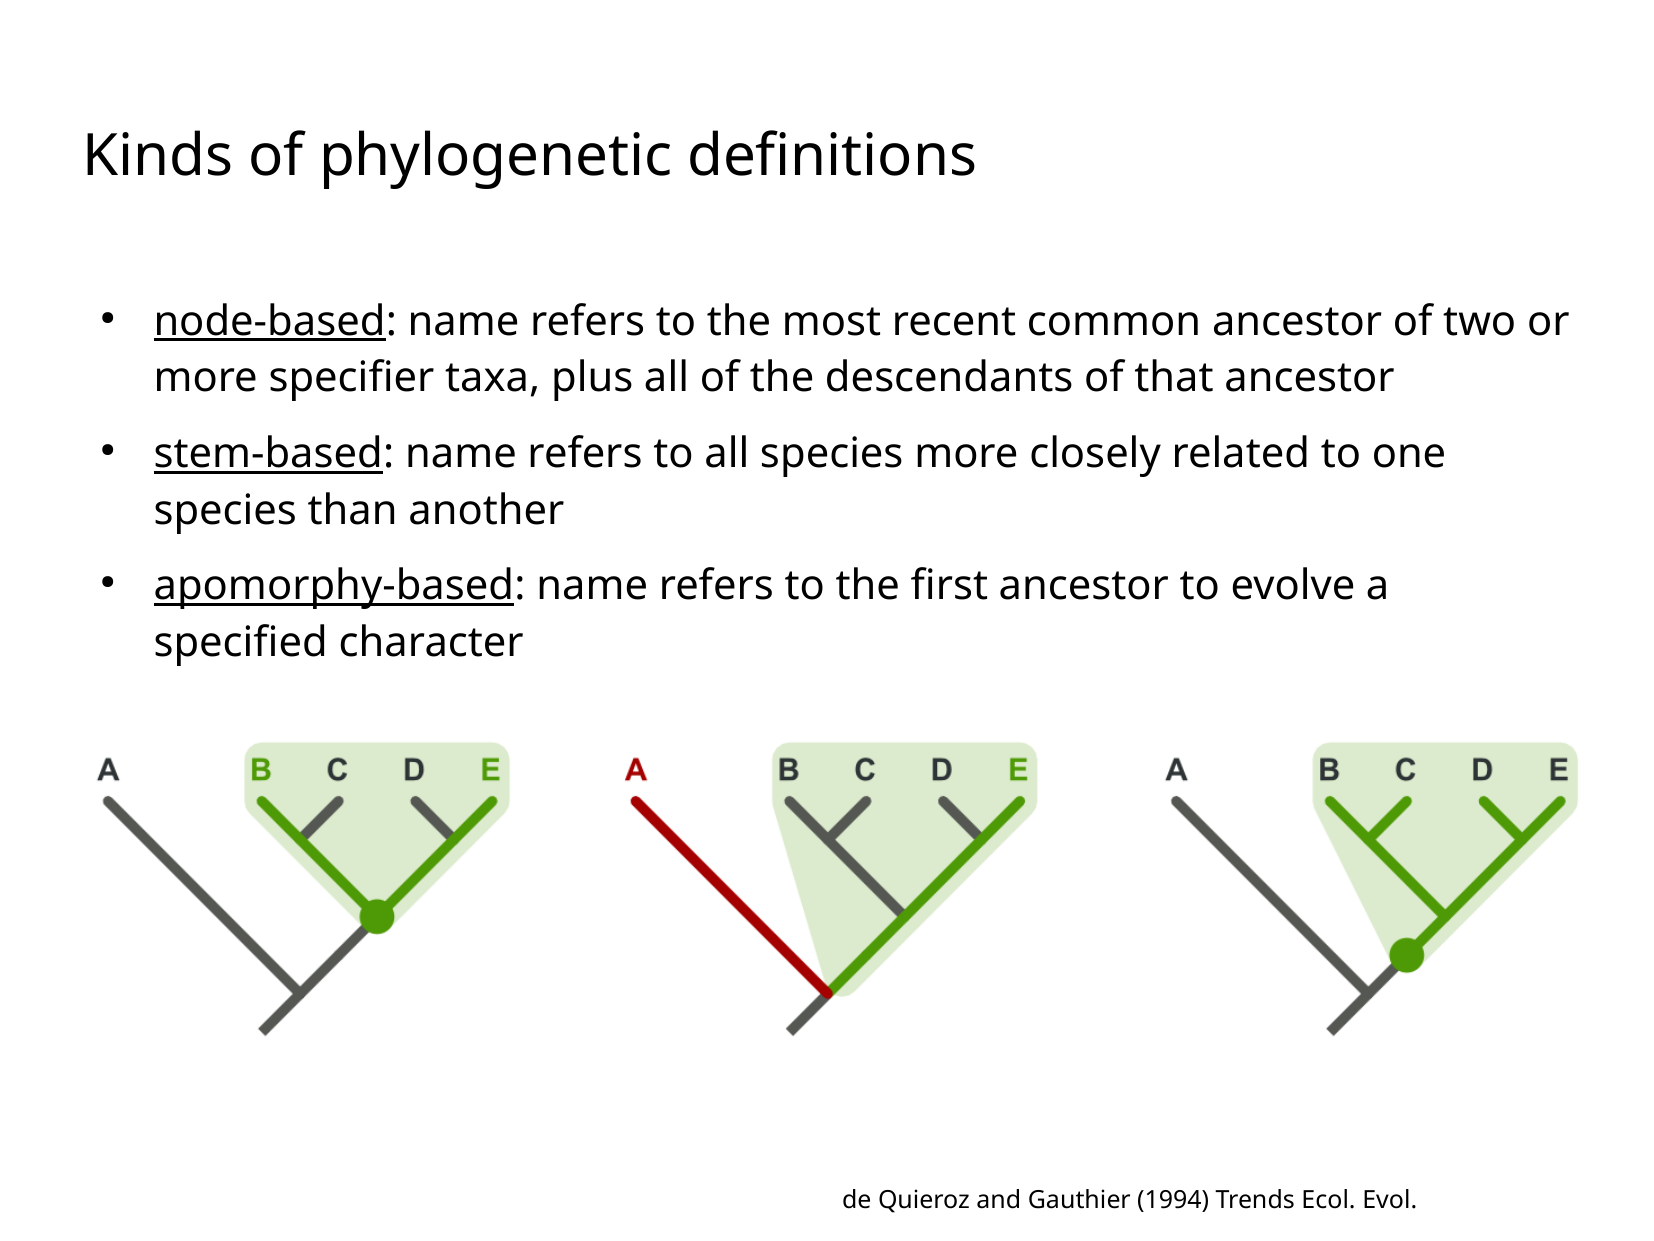

# Kinds of phylogenetic definitions
node-based: name refers to the most recent common ancestor of two or more specifier taxa, plus all of the descendants of that ancestor
stem-based: name refers to all species more closely related to one species than another
apomorphy-based: name refers to the first ancestor to evolve a specified character
de Quieroz and Gauthier (1994) Trends Ecol. Evol.